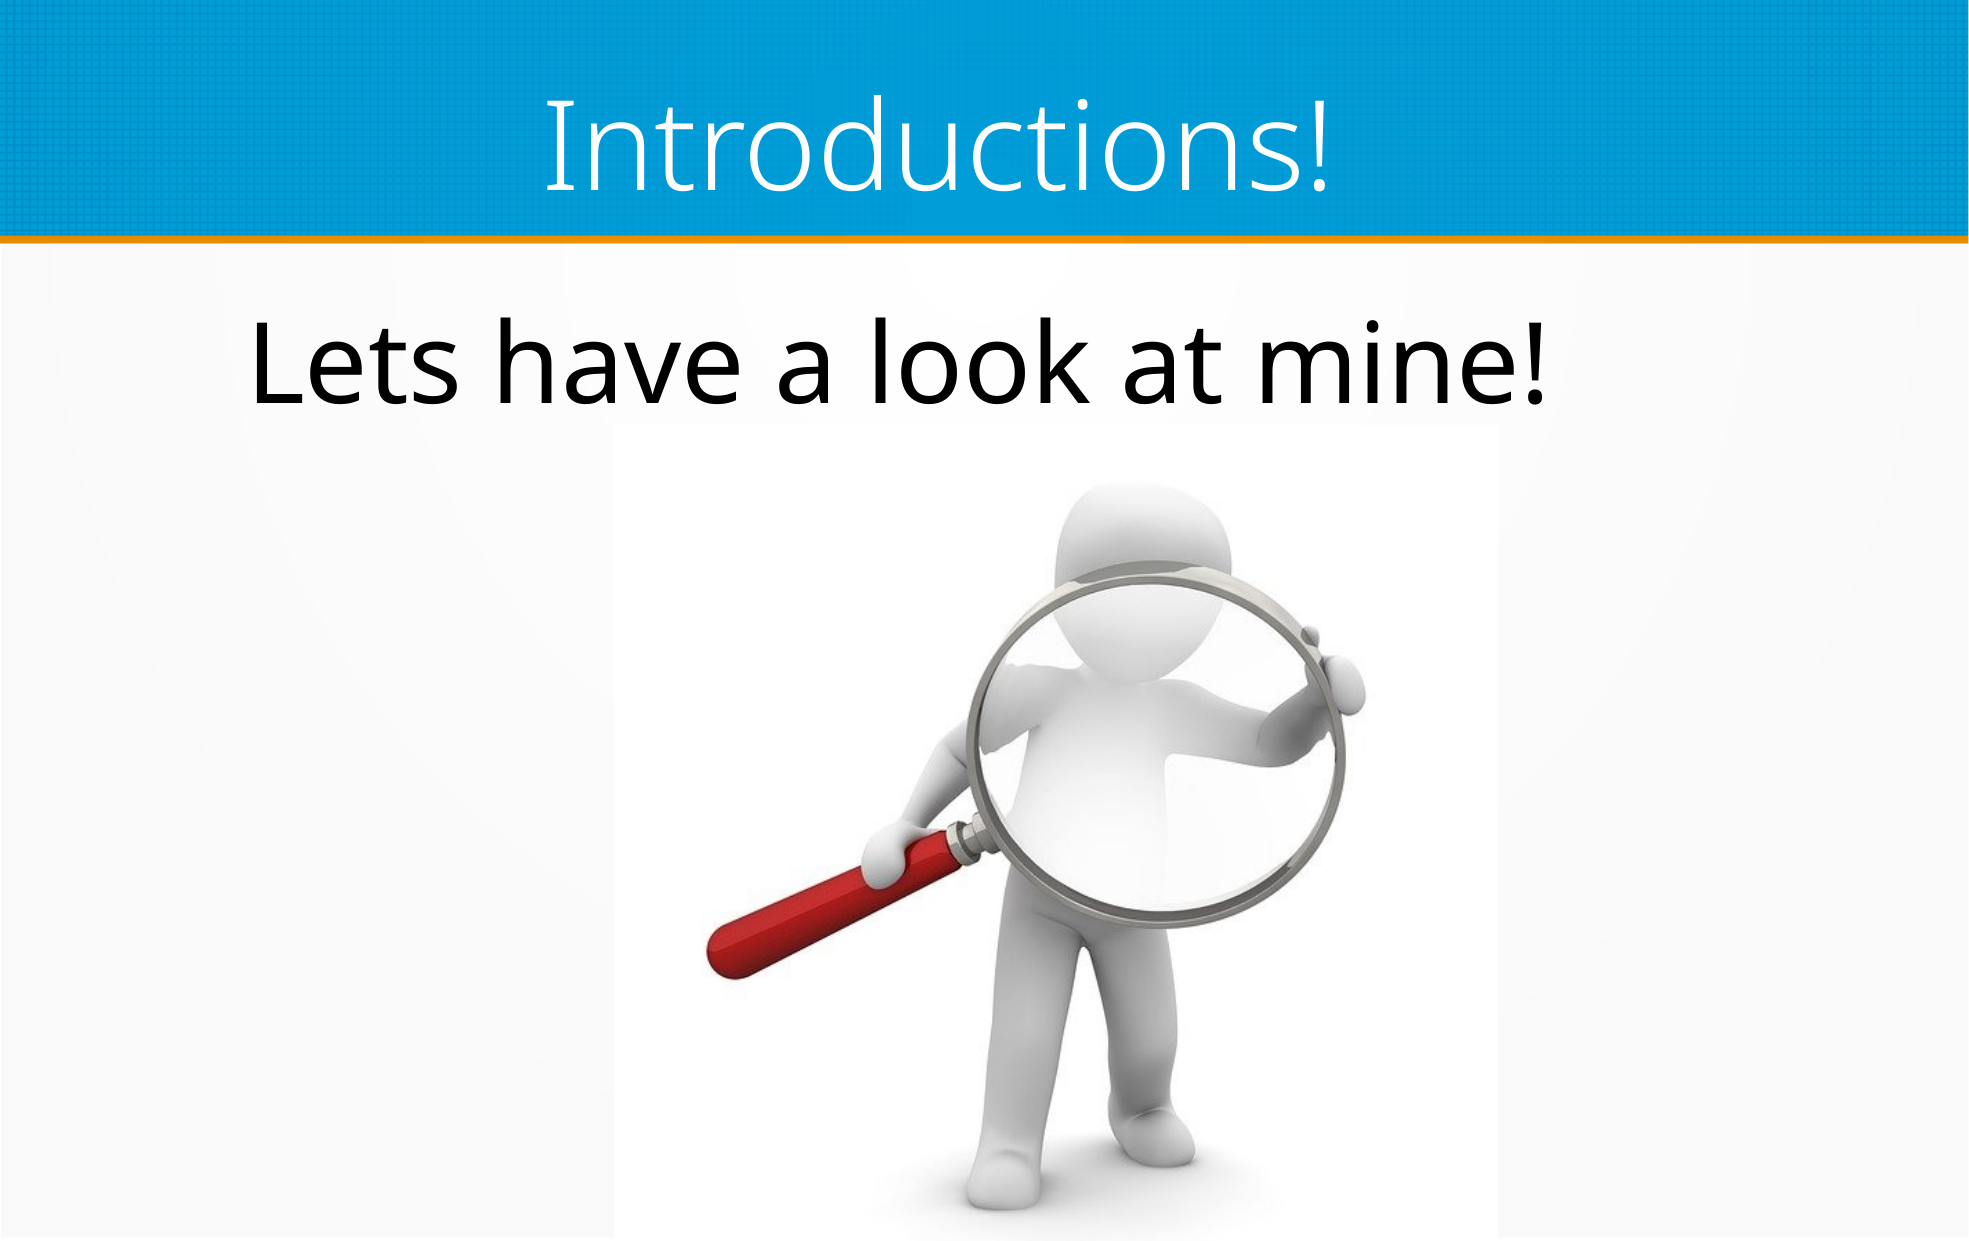

# Introductions!
Lets have a look at mine!